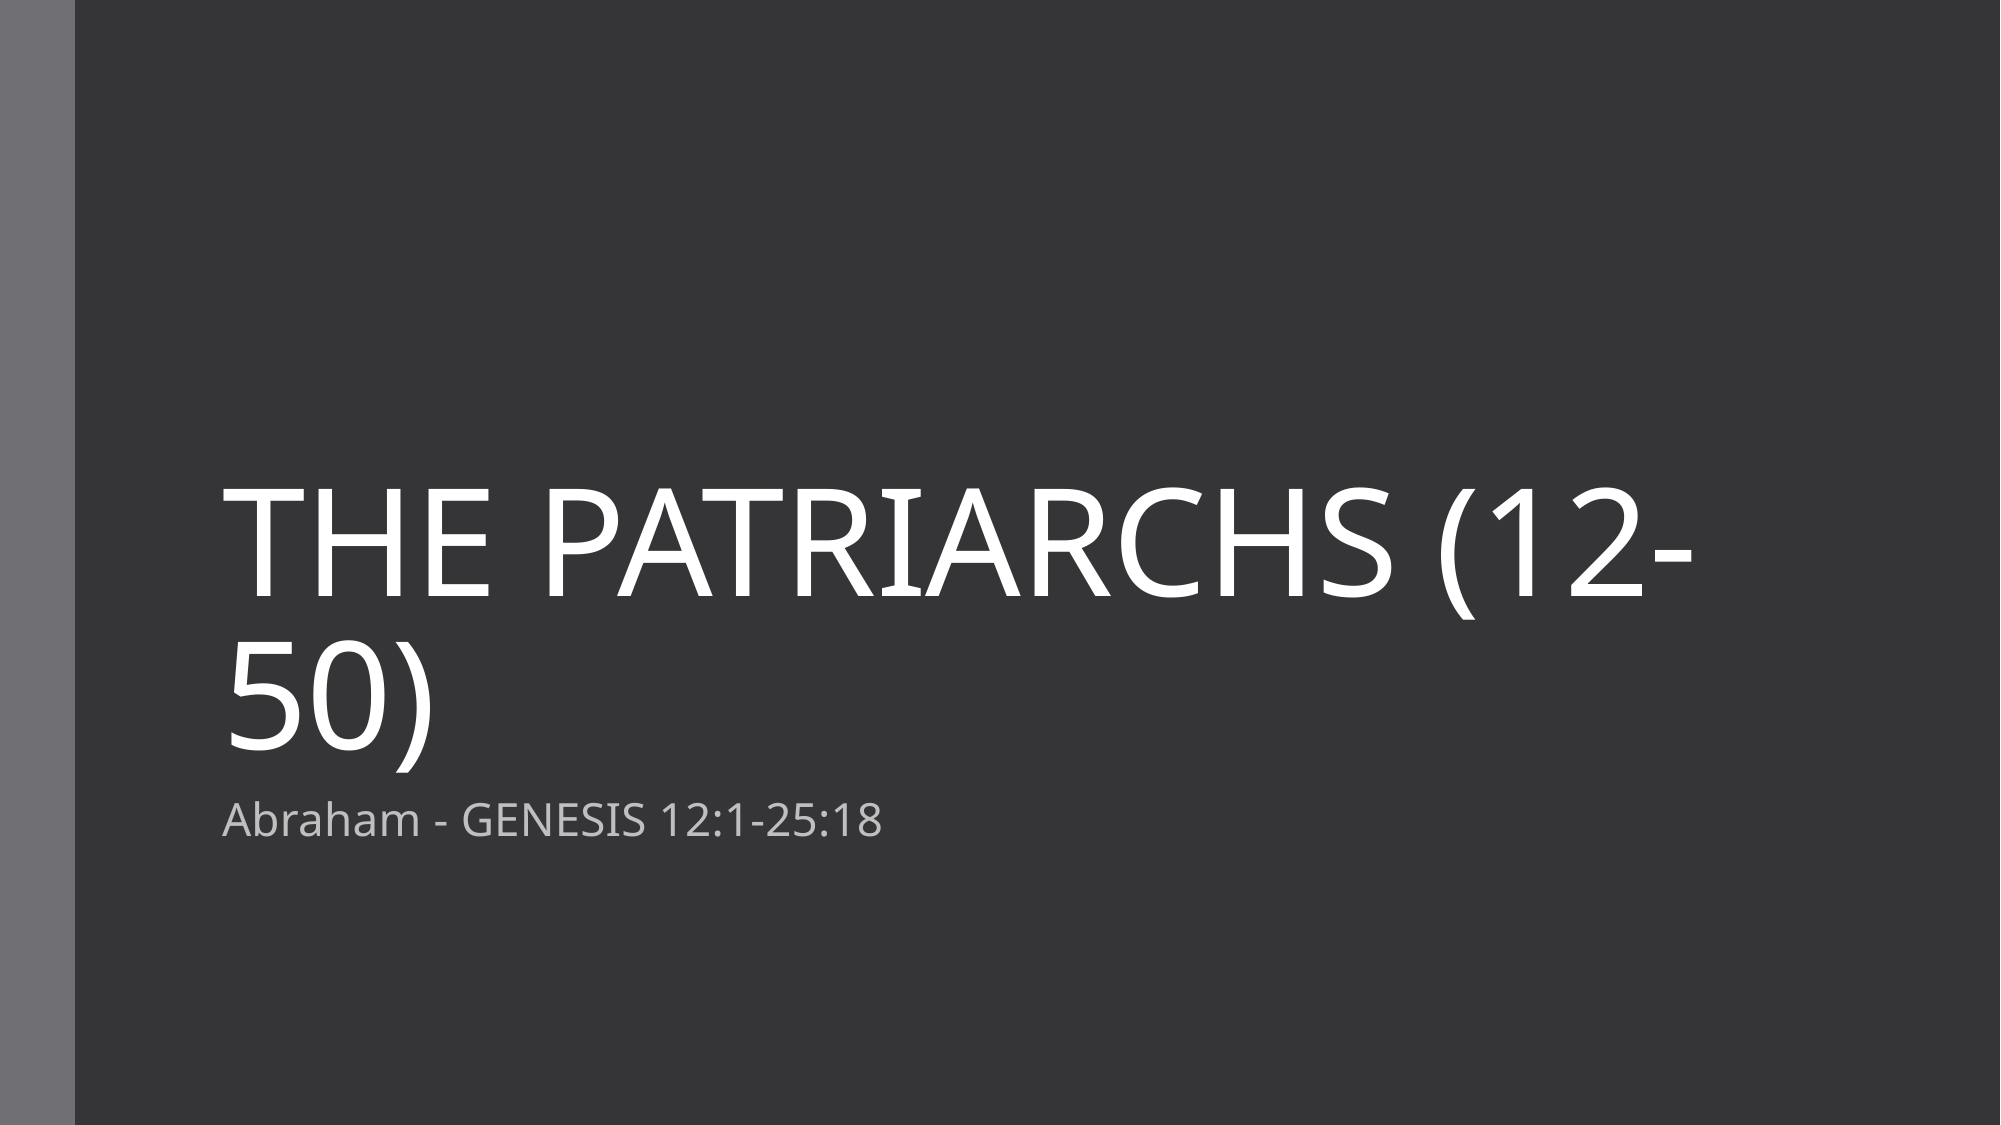

# THE PATRIARCHS (12-50)
Abraham - GENESIS 12:1-25:18